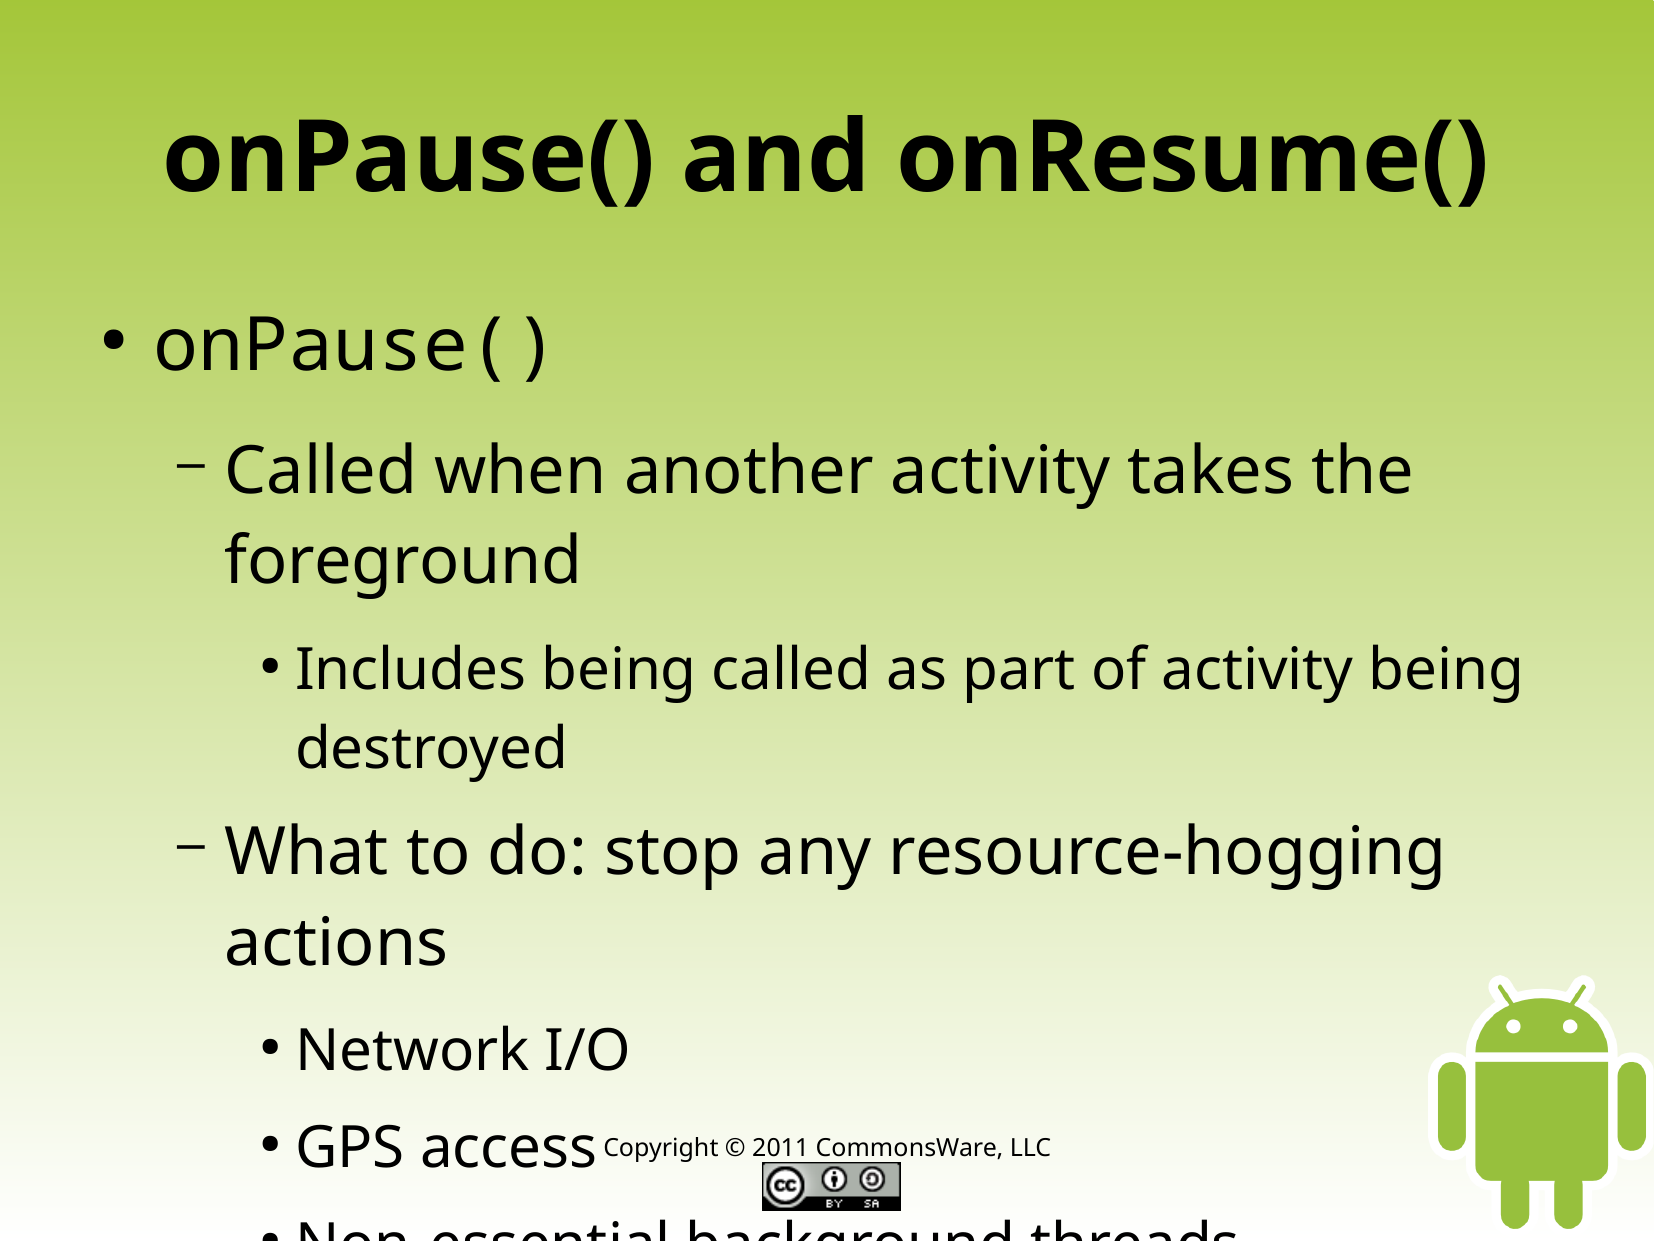

# onPause() and onResume()
onPause()
Called when another activity takes the foreground
Includes being called as part of activity being destroyed
What to do: stop any resource-hogging actions
Network I/O
GPS access
Non-essential background threads